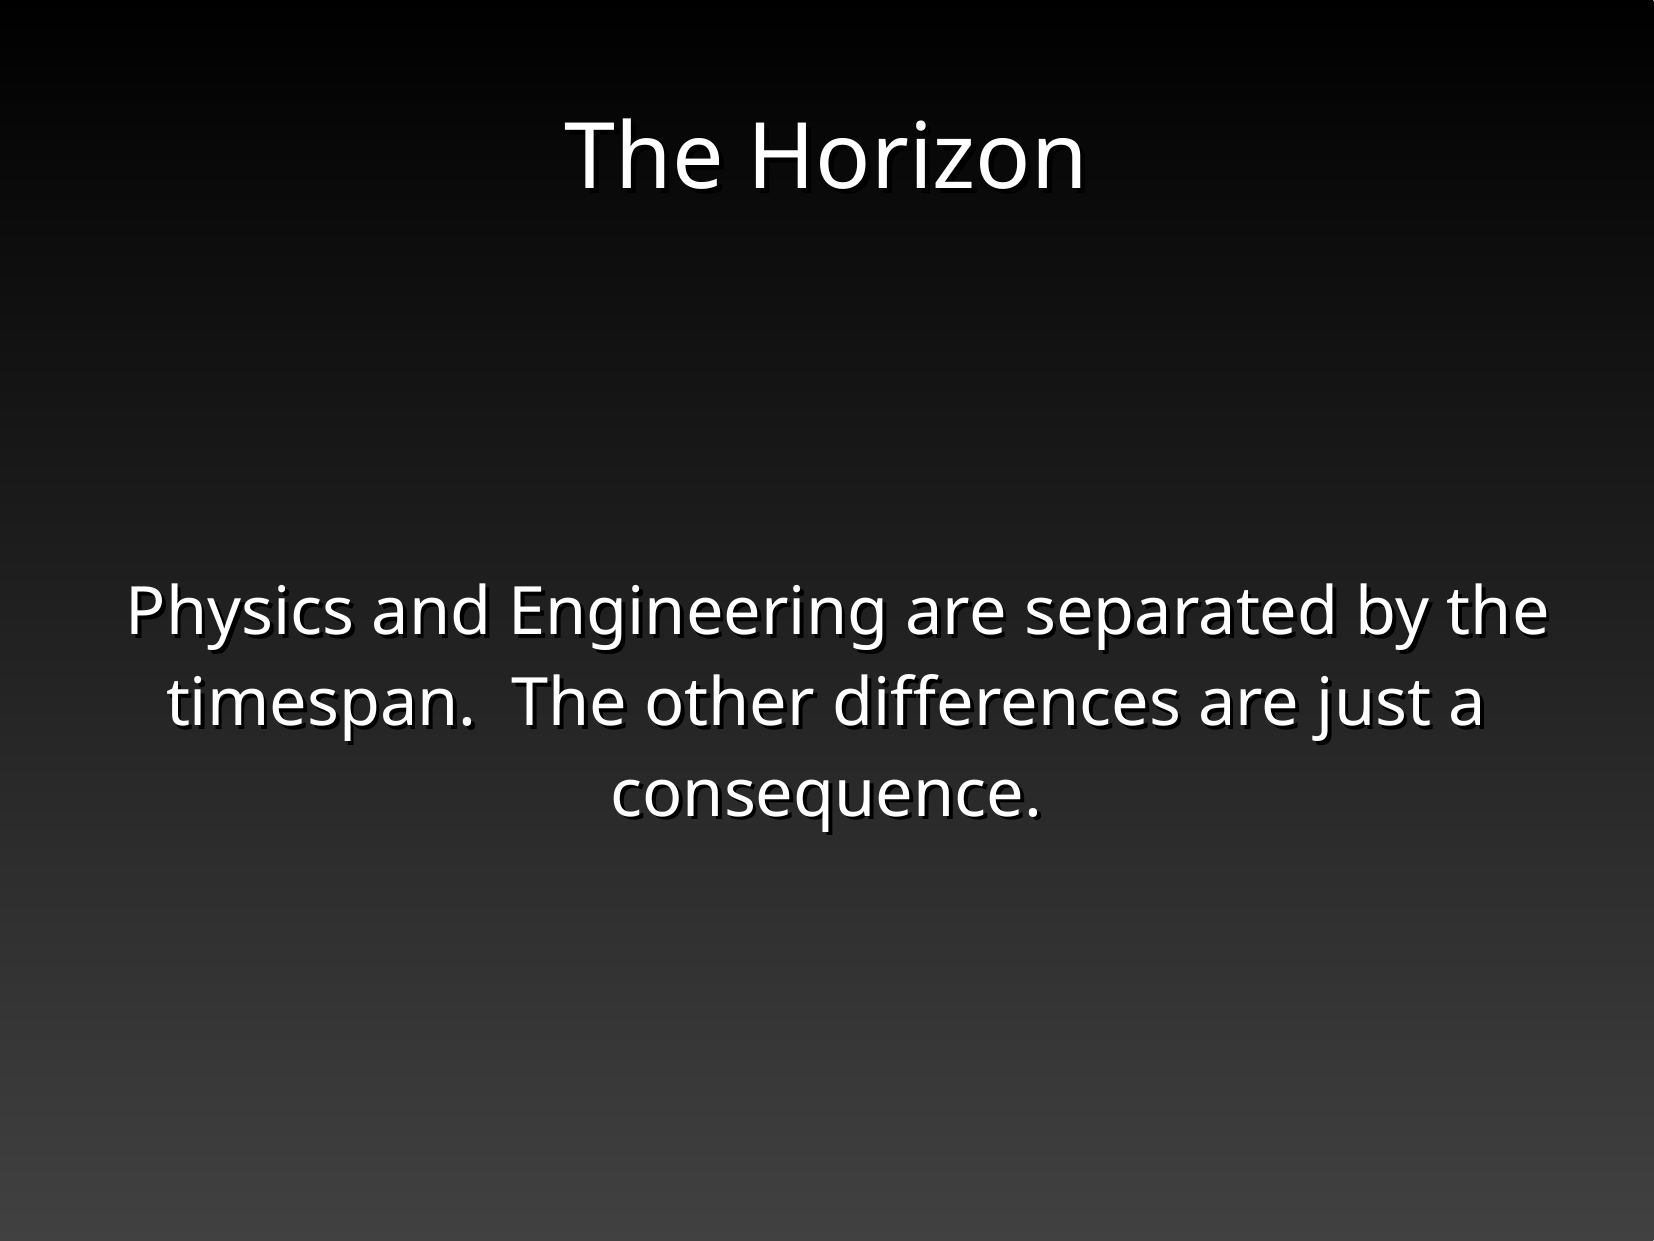

# The Horizon
Physics and Engineering are separated by the timespan. The other differences are just a consequence.